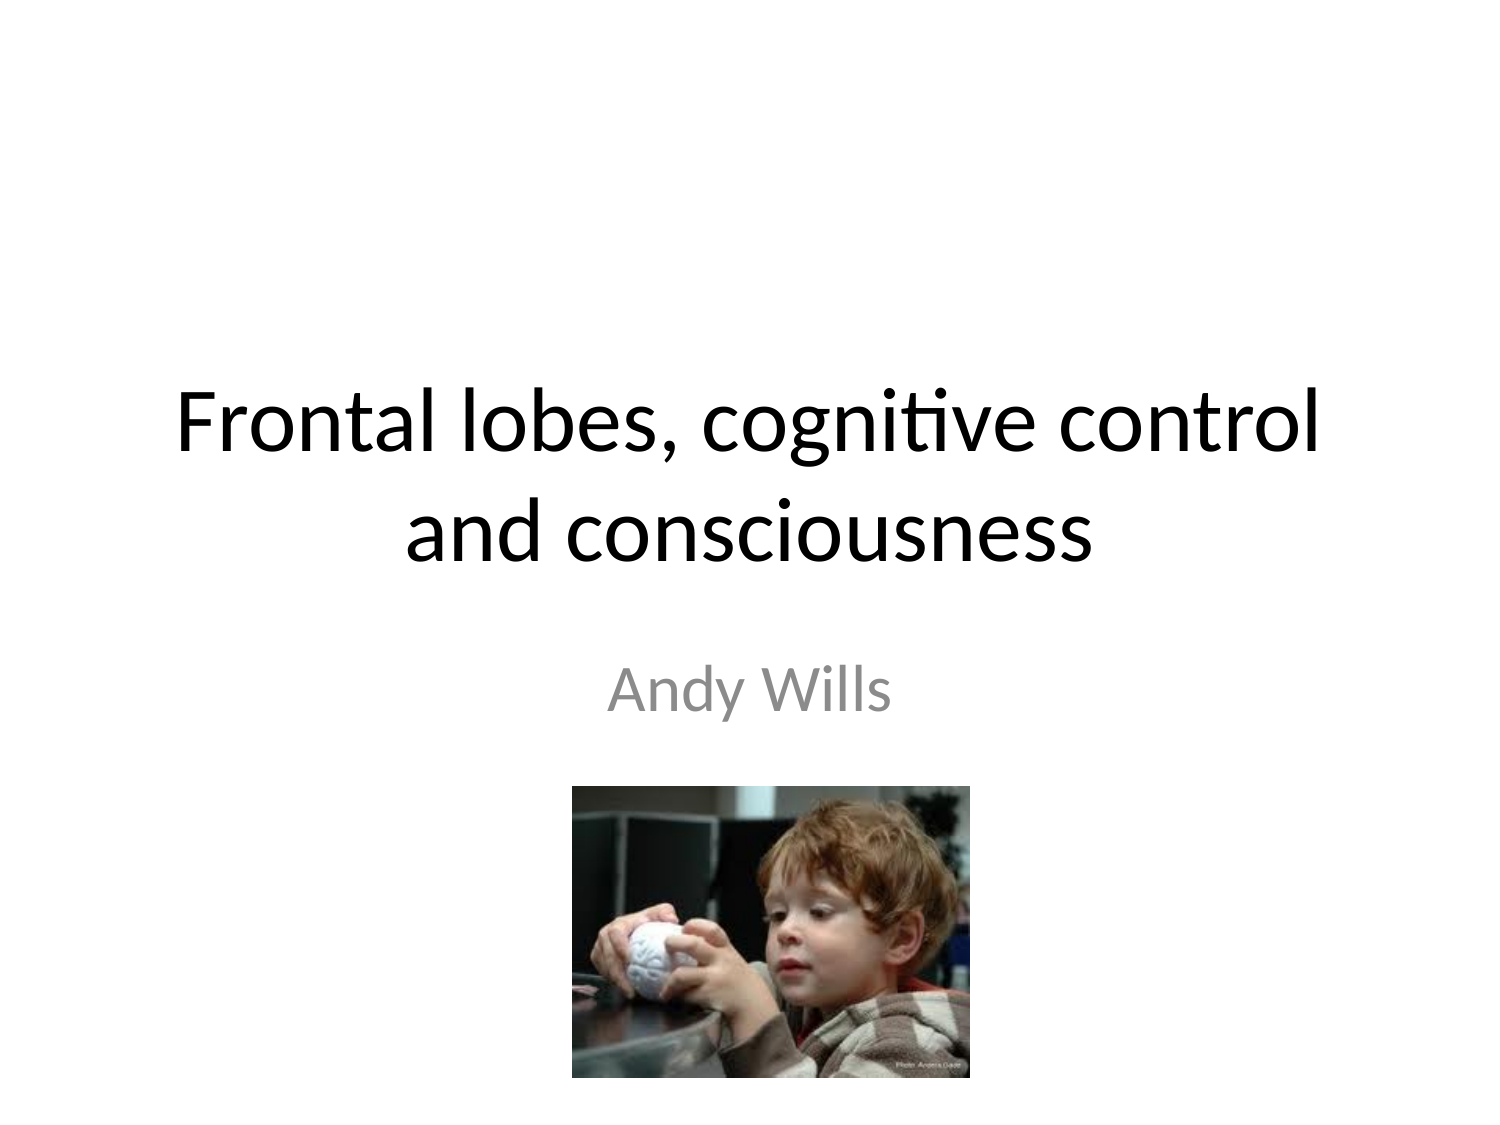

Frontal lobes, cognitive control and consciousness
Andy Wills